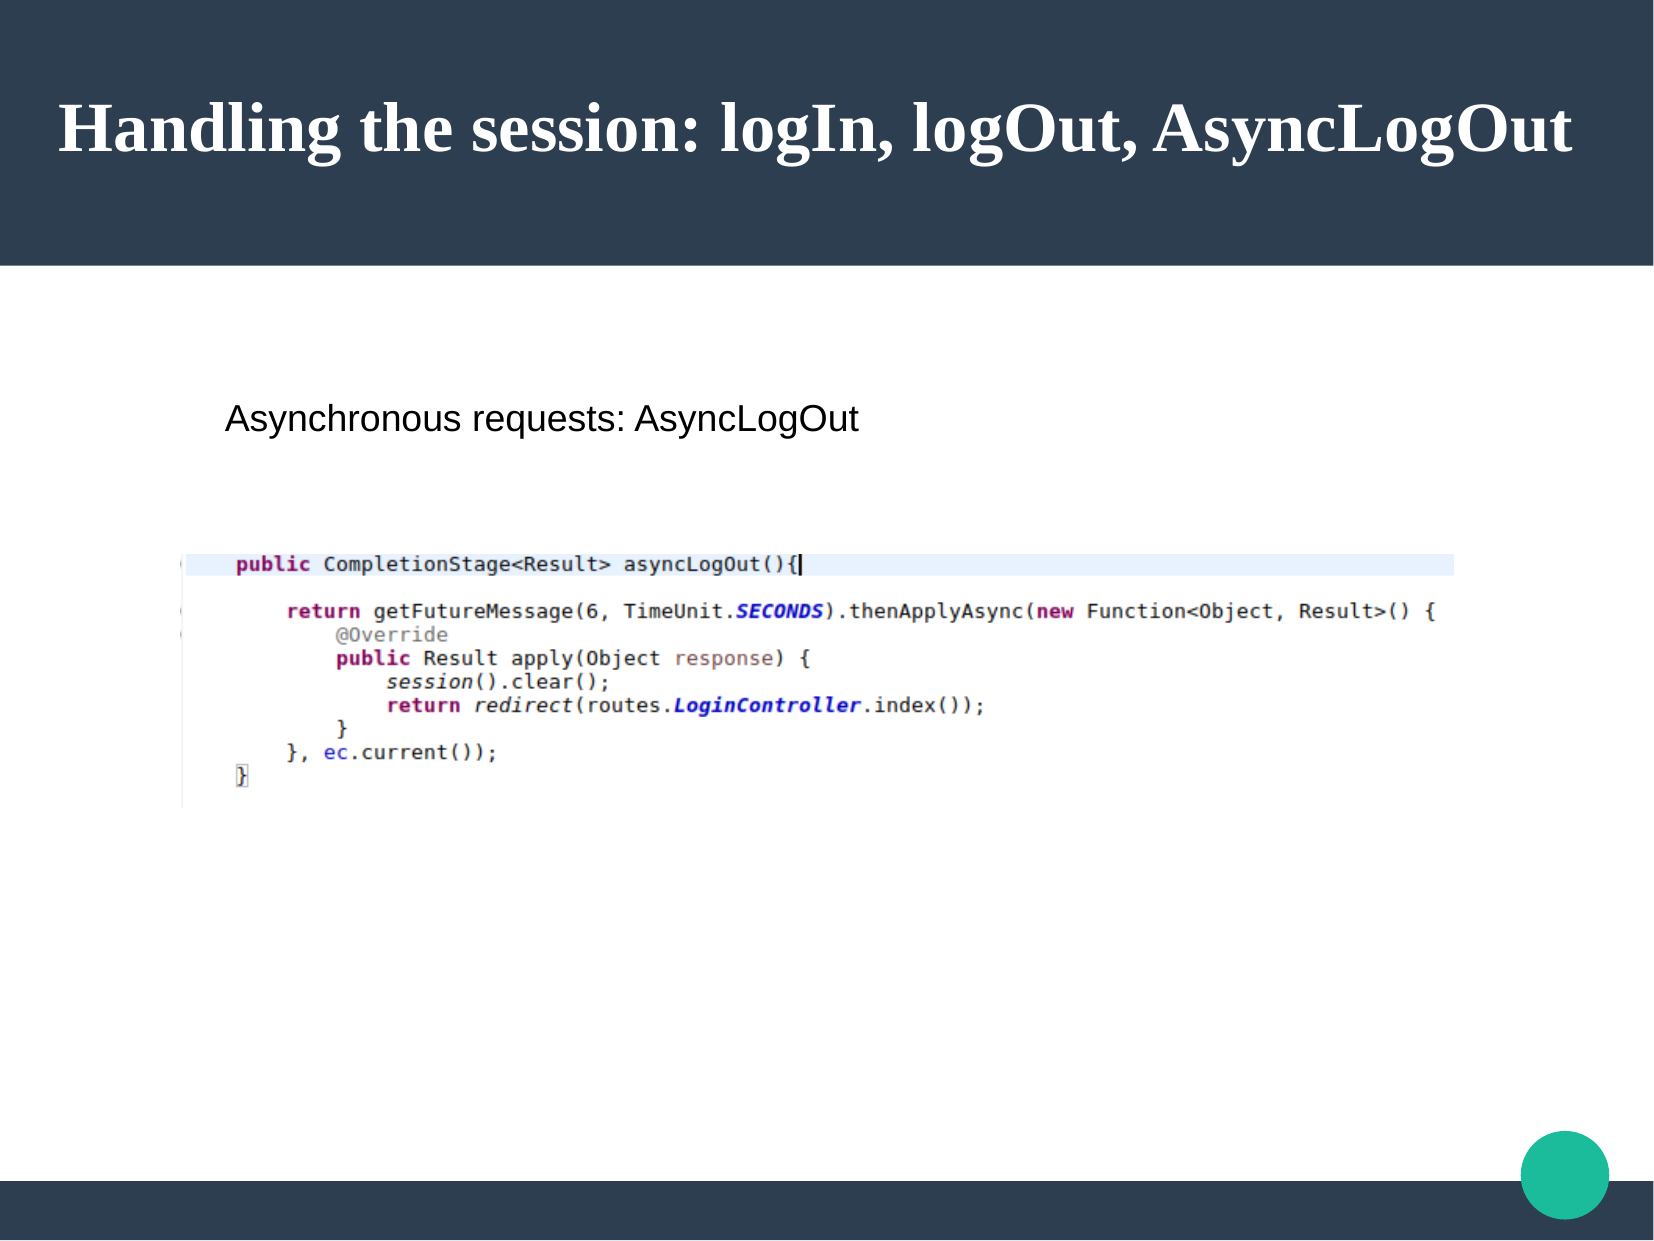

# Handling the session: logIn, logOut, AsyncLogOut
Asynchronous requests: AsyncLogOut